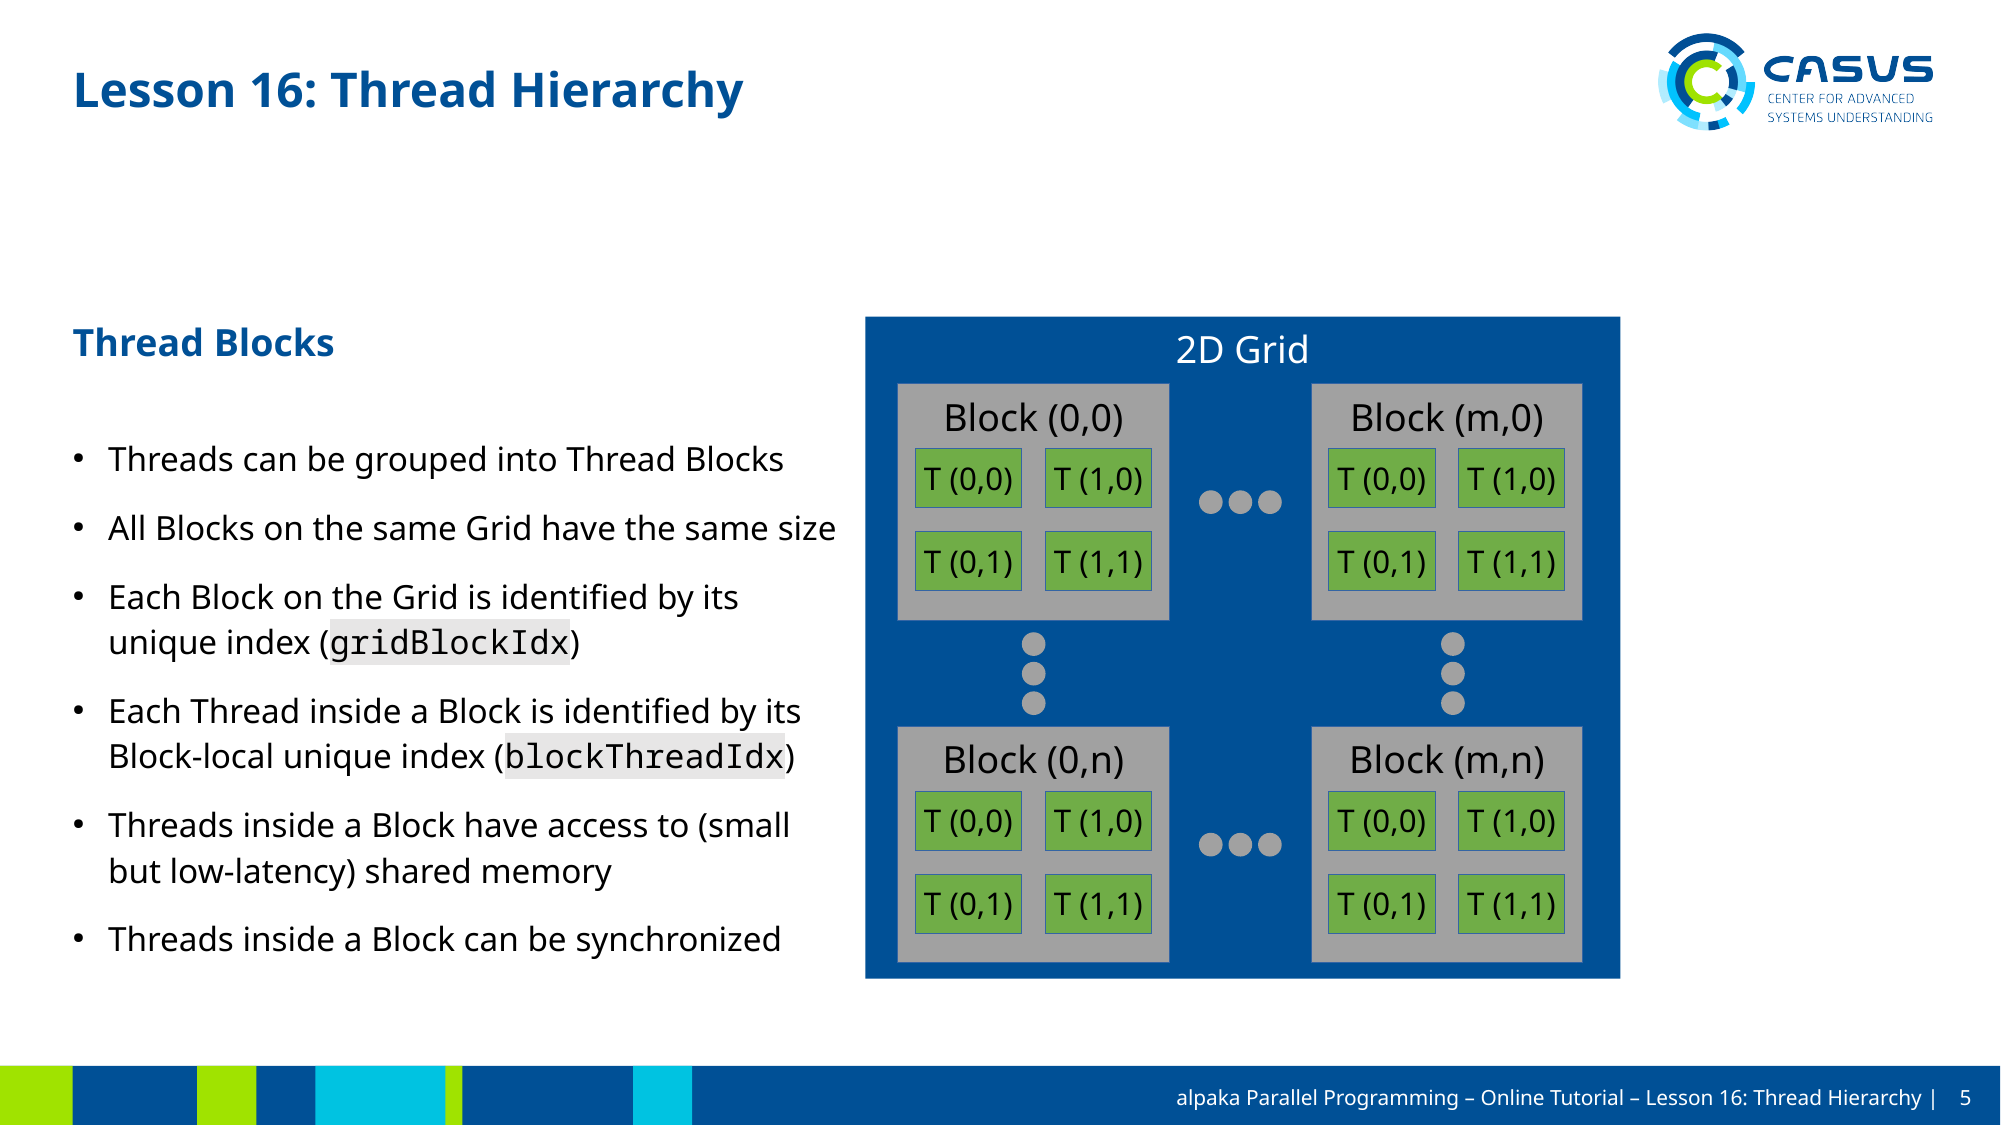

# Lesson 16: Thread Hierarchy
Thread Blocks
Threads can be grouped into Thread Blocks
All Blocks on the same Grid have the same size
Each Block on the Grid is identified by its unique index (gridBlockIdx)
Each Thread inside a Block is identified by its Block-local unique index (blockThreadIdx)
Threads inside a Block have access to (small but low-latency) shared memory
Threads inside a Block can be synchronized
2D Grid
Block (0,0)
Block (m,0)
T (0,0)
T (1,0)
T (0,0)
T (1,0)
T (0,1)
T (1,1)
T (0,1)
T (1,1)
Block (0,n)
Block (m,n)
T (0,0)
T (1,0)
T (0,0)
T (1,0)
T (0,1)
T (1,1)
T (0,1)
T (1,1)
alpaka Parallel Programming – Online Tutorial – Lesson 16: Thread Hierarchy
5